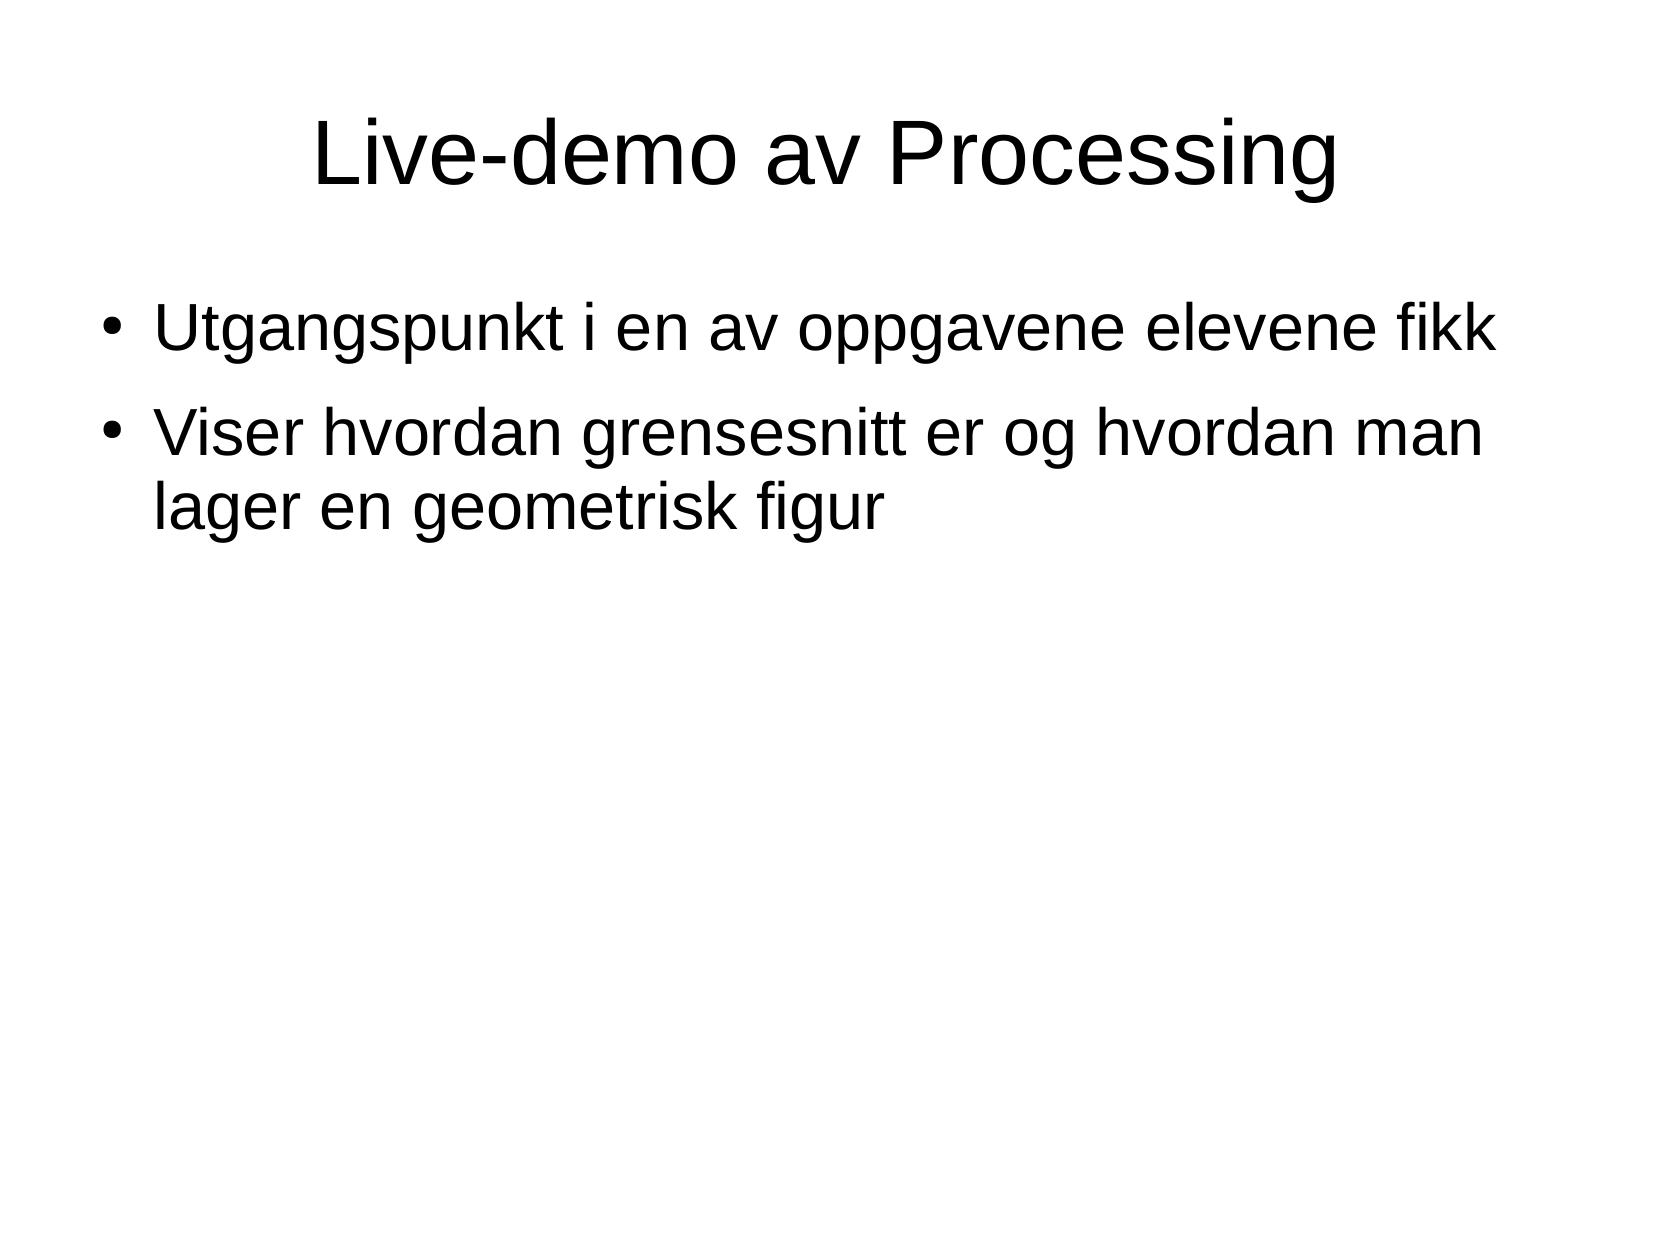

# Live-demo av Processing
Utgangspunkt i en av oppgavene elevene fikk
Viser hvordan grensesnitt er og hvordan man lager en geometrisk figur